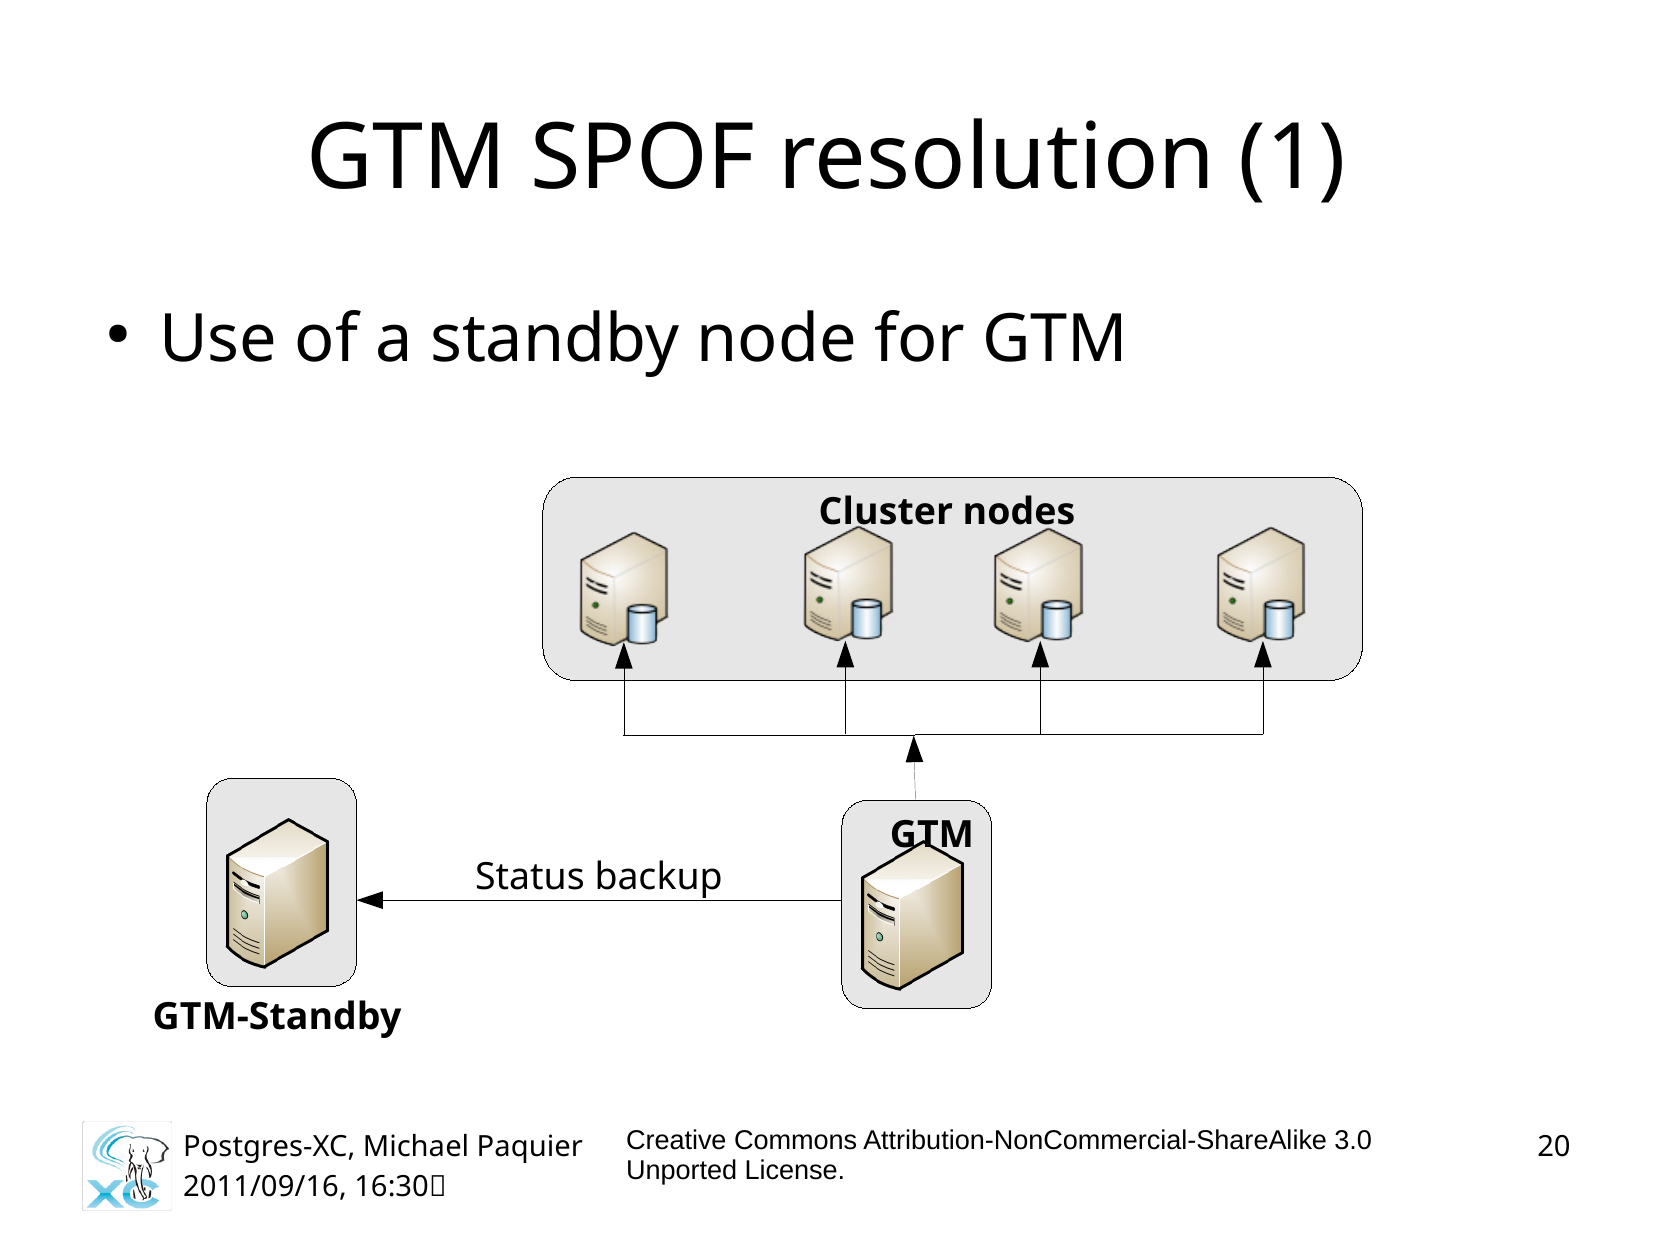

# GTM SPOF resolution (1)
Use of a standby node for GTM
Cluster nodes
GTM
Status backup
GTM-Standby
20